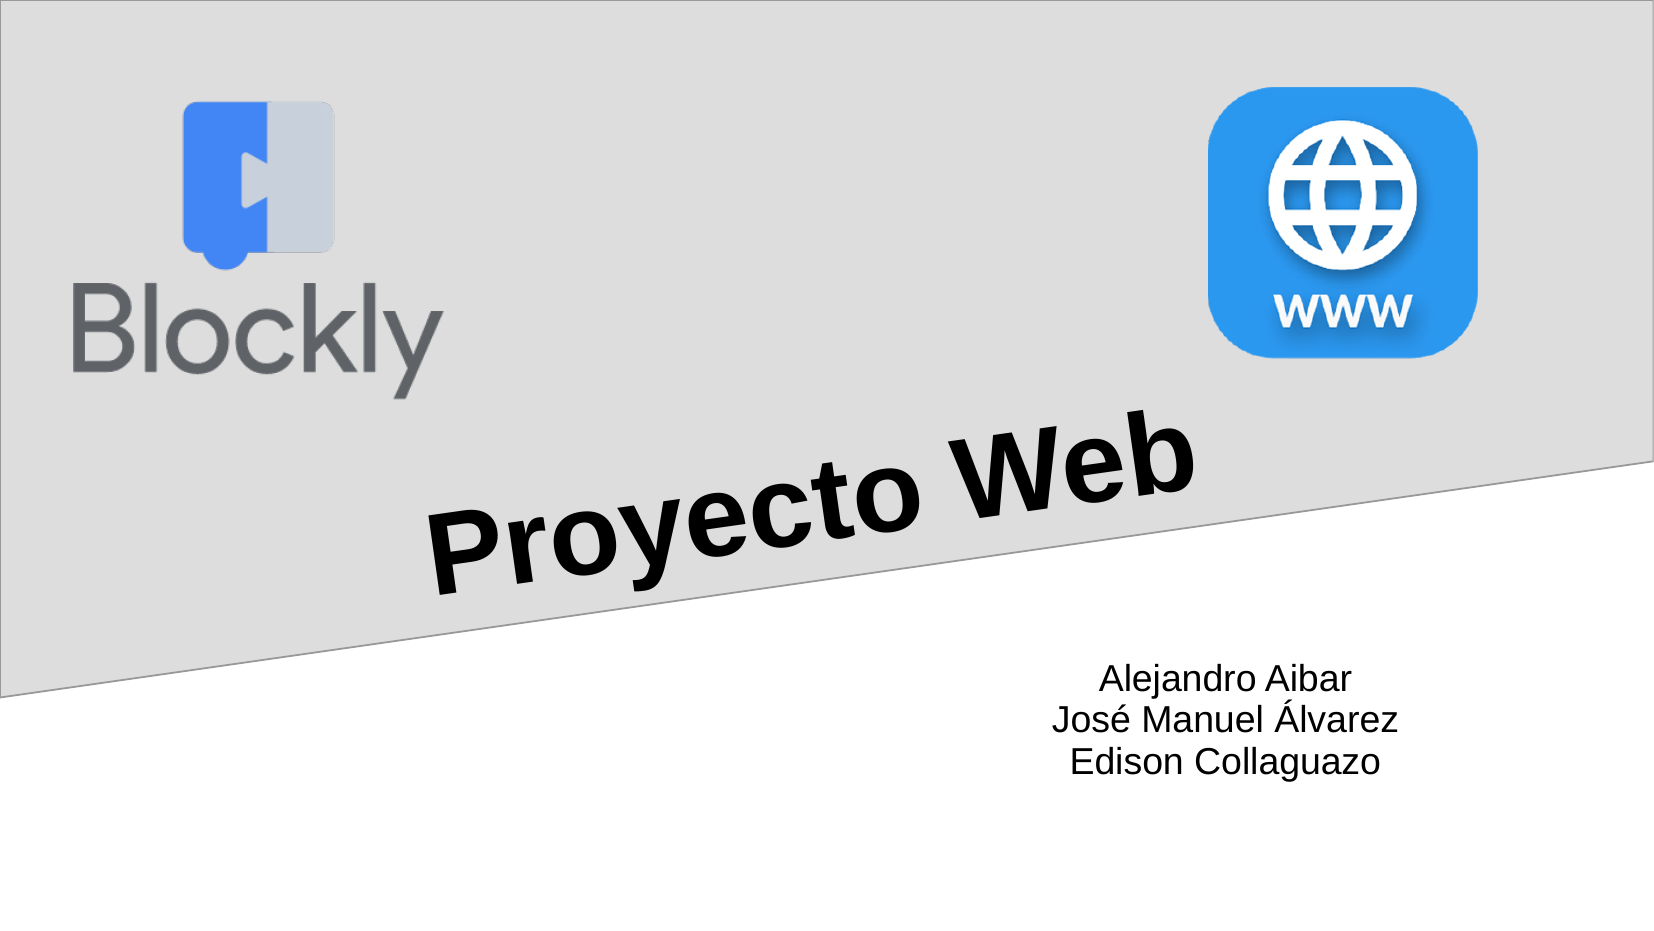

# Proyecto Web
Alejandro Aibar
José Manuel Álvarez
Edison Collaguazo